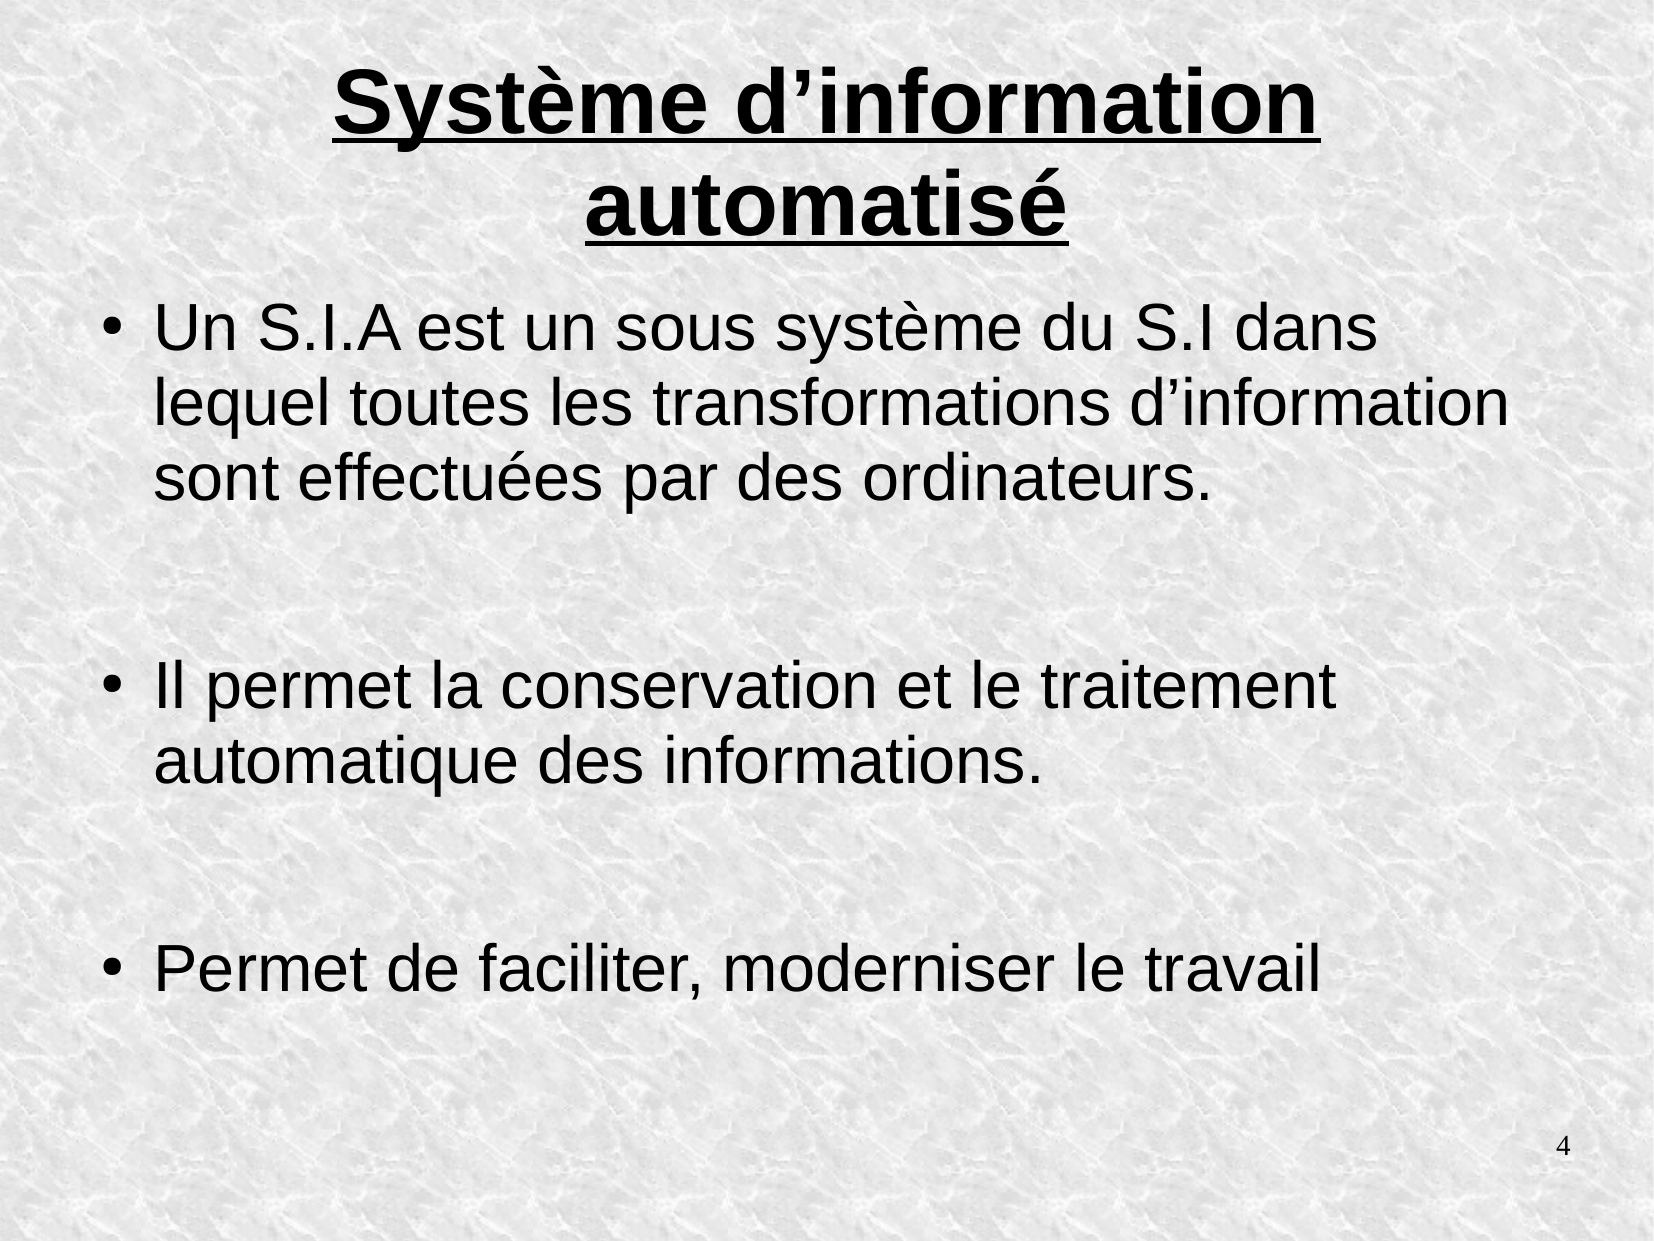

# Système d’information automatisé
Un S.I.A est un sous système du S.I dans lequel toutes les transformations d’information sont effectuées par des ordinateurs.
Il permet la conservation et le traitement automatique des informations.
Permet de faciliter, moderniser le travail
4